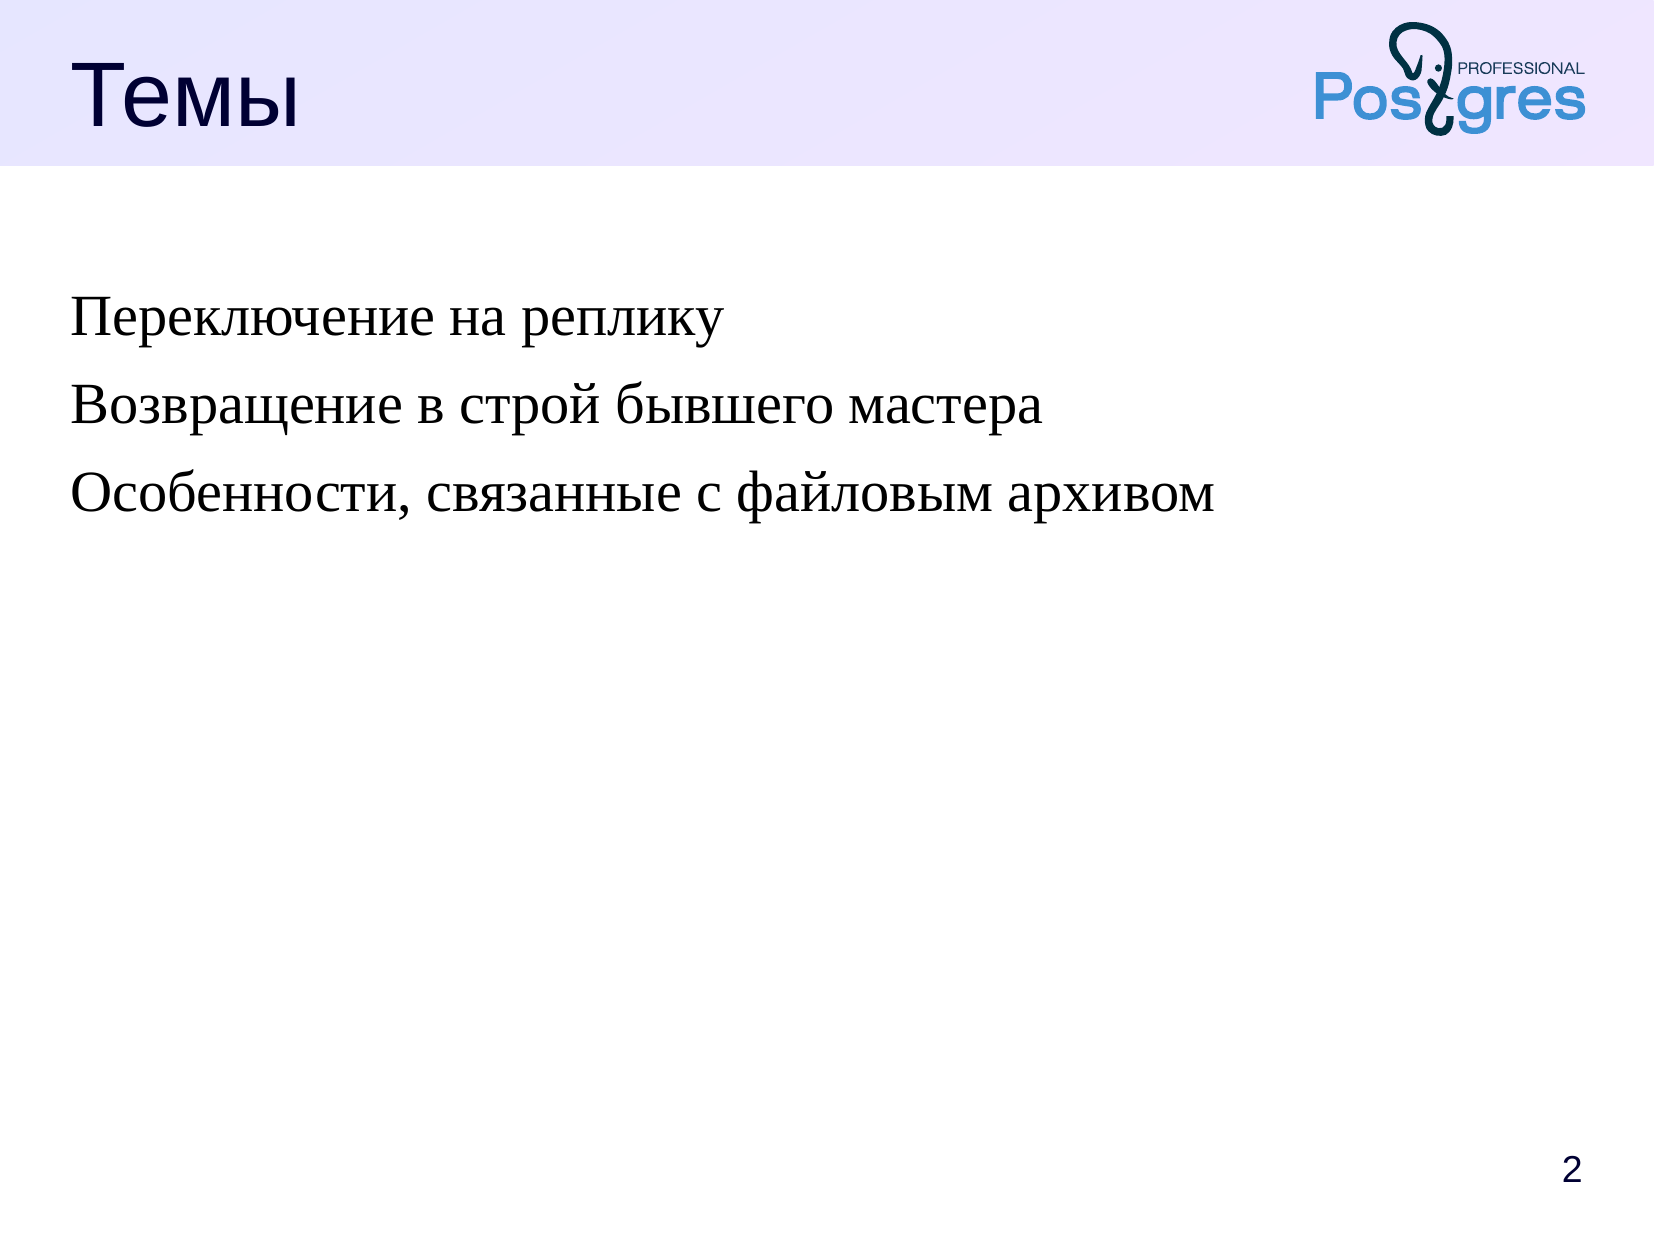

# Темы
Переключение на реплику
Возвращение в строй бывшего мастера
Особенности, связанные с файловым архивом